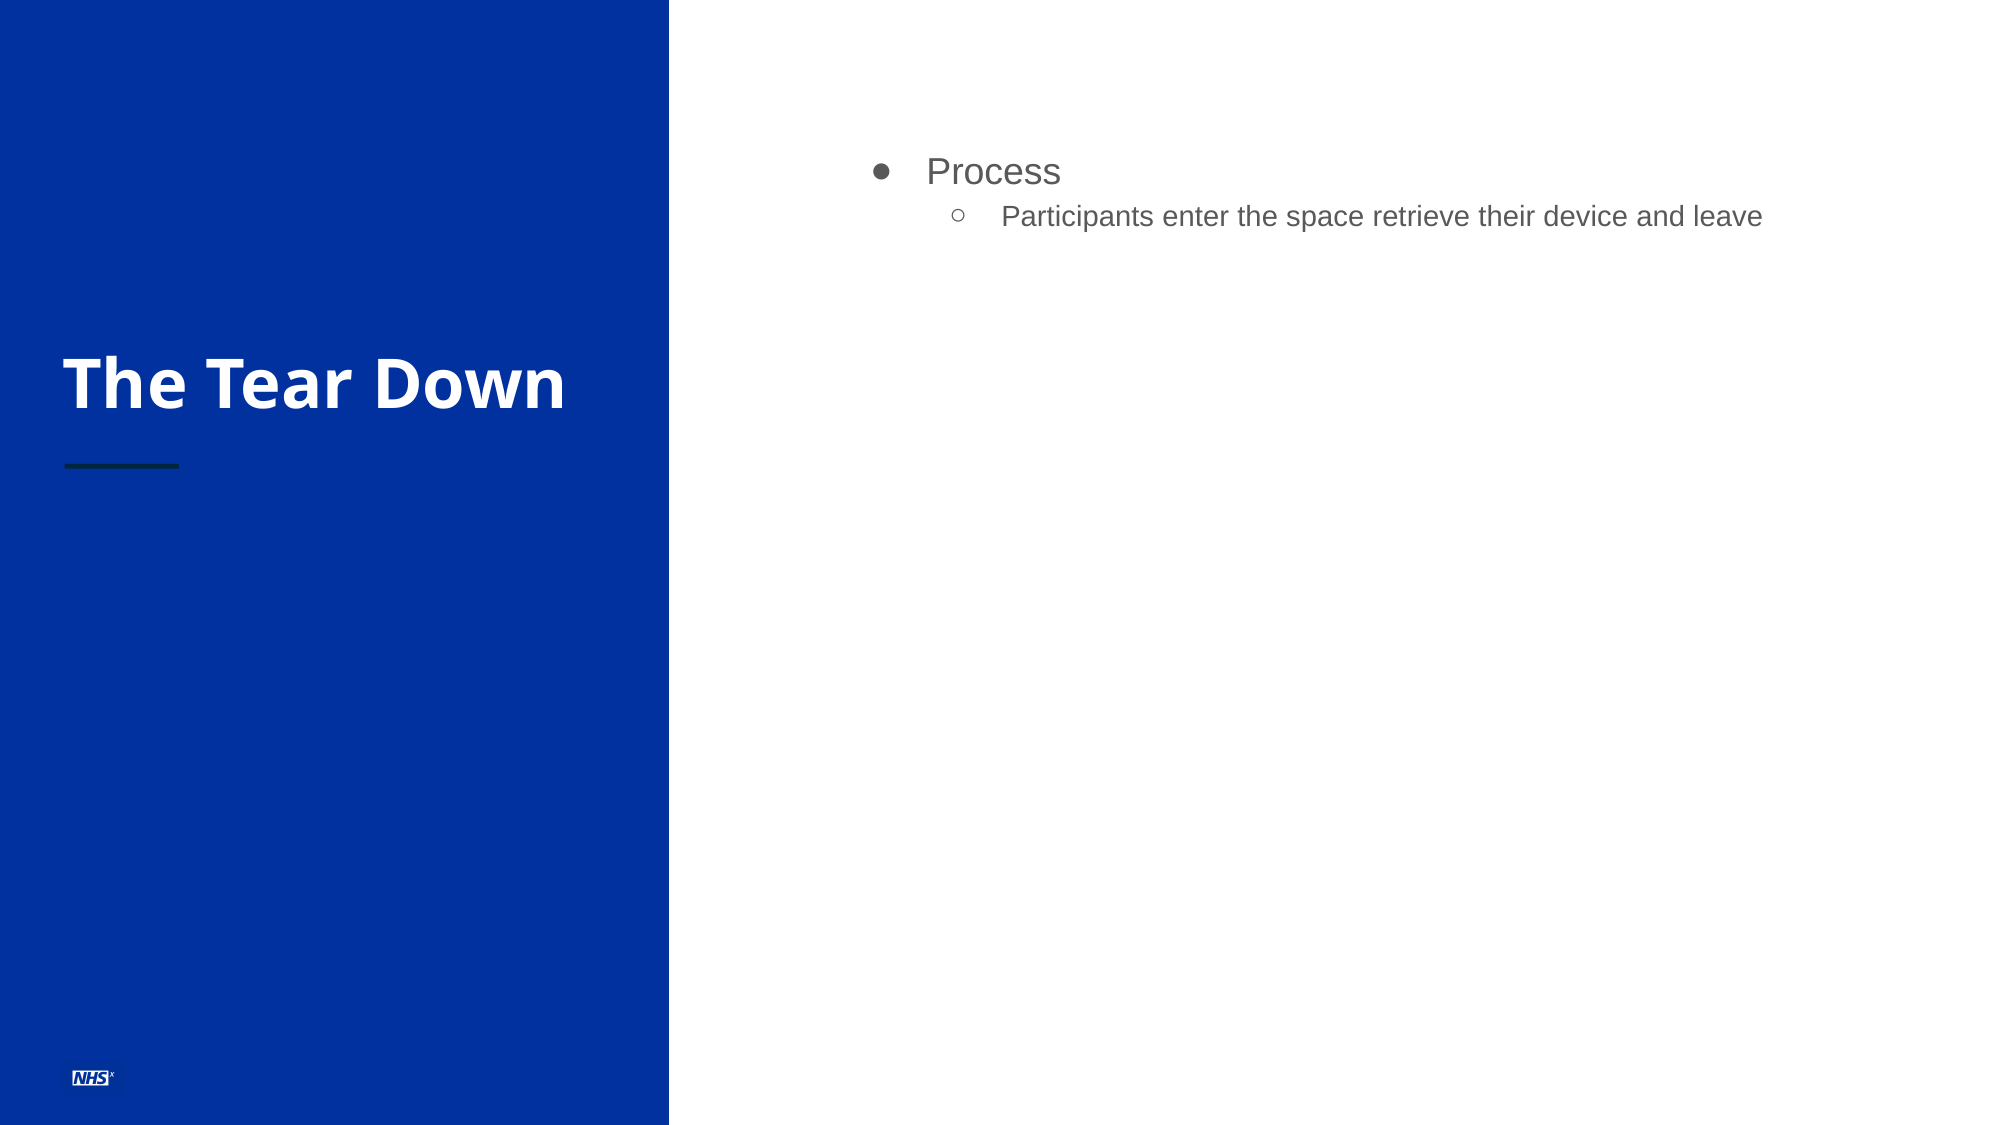

# The Tear Down
Process
Participants enter the space retrieve their device and leave